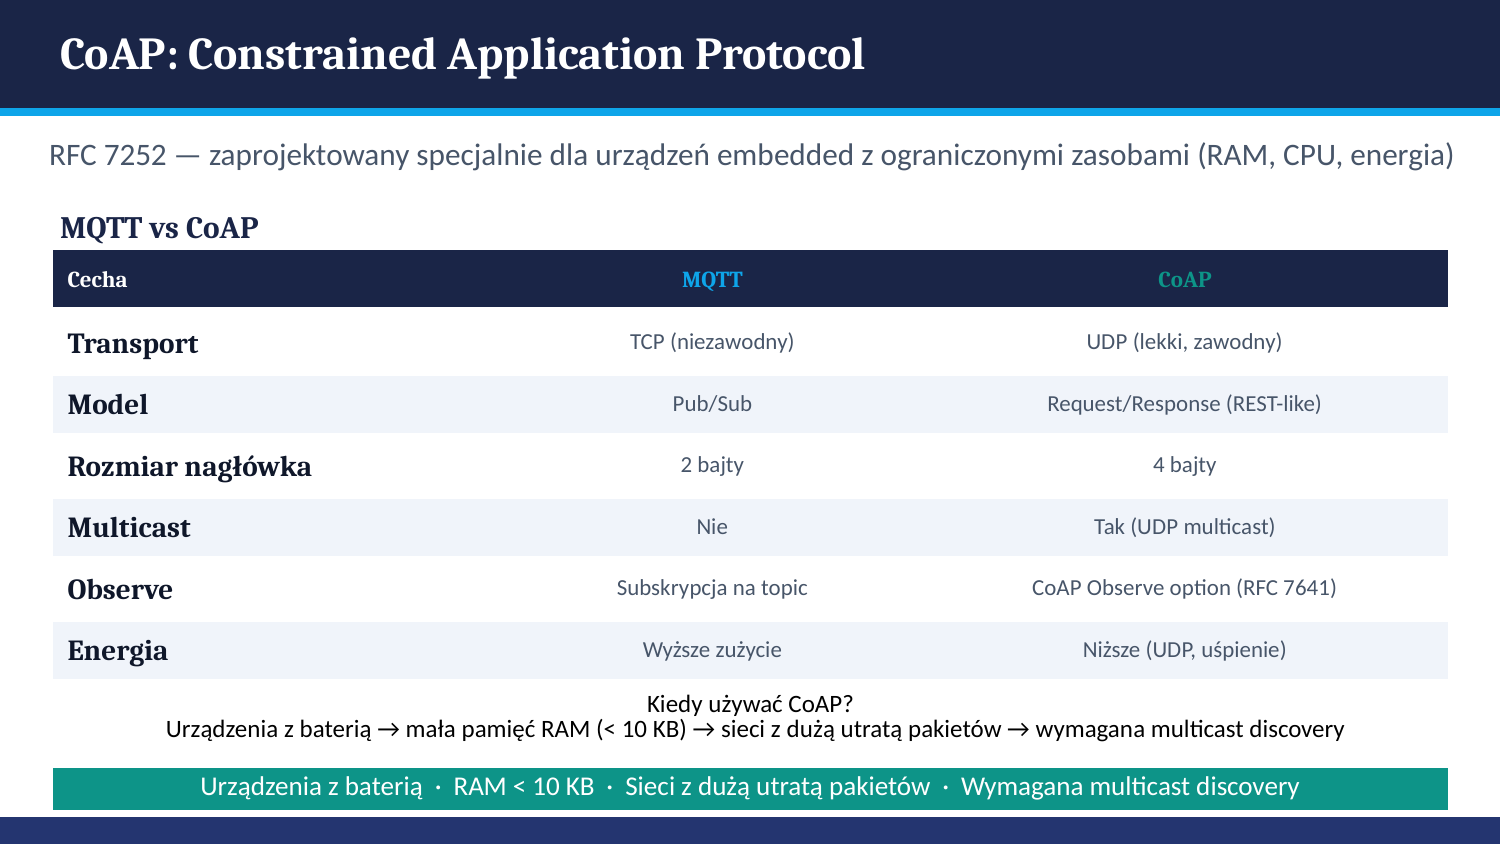

CoAP: Constrained Application Protocol
RFC 7252 — zaprojektowany specjalnie dla urządzeń embedded z ograniczonymi zasobami (RAM, CPU, energia)
MQTT vs CoAP
Cecha
MQTT
CoAP
Transport
TCP (niezawodny)
UDP (lekki, zawodny)
Model
Pub/Sub
Request/Response (REST-like)
Rozmiar nagłówka
2 bajty
4 bajty
Multicast
Nie
Tak (UDP multicast)
Observe
Subskrypcja na topic
CoAP Observe option (RFC 7641)
Energia
Wyższe zużycie
Niższe (UDP, uśpienie)
Kiedy używać CoAP?
Urządzenia z baterią → mała pamięć RAM (< 10 KB) → sieci z dużą utratą pakietów → wymagana multicast discovery
Urządzenia z baterią · RAM < 10 KB · Sieci z dużą utratą pakietów · Wymagana multicast discovery